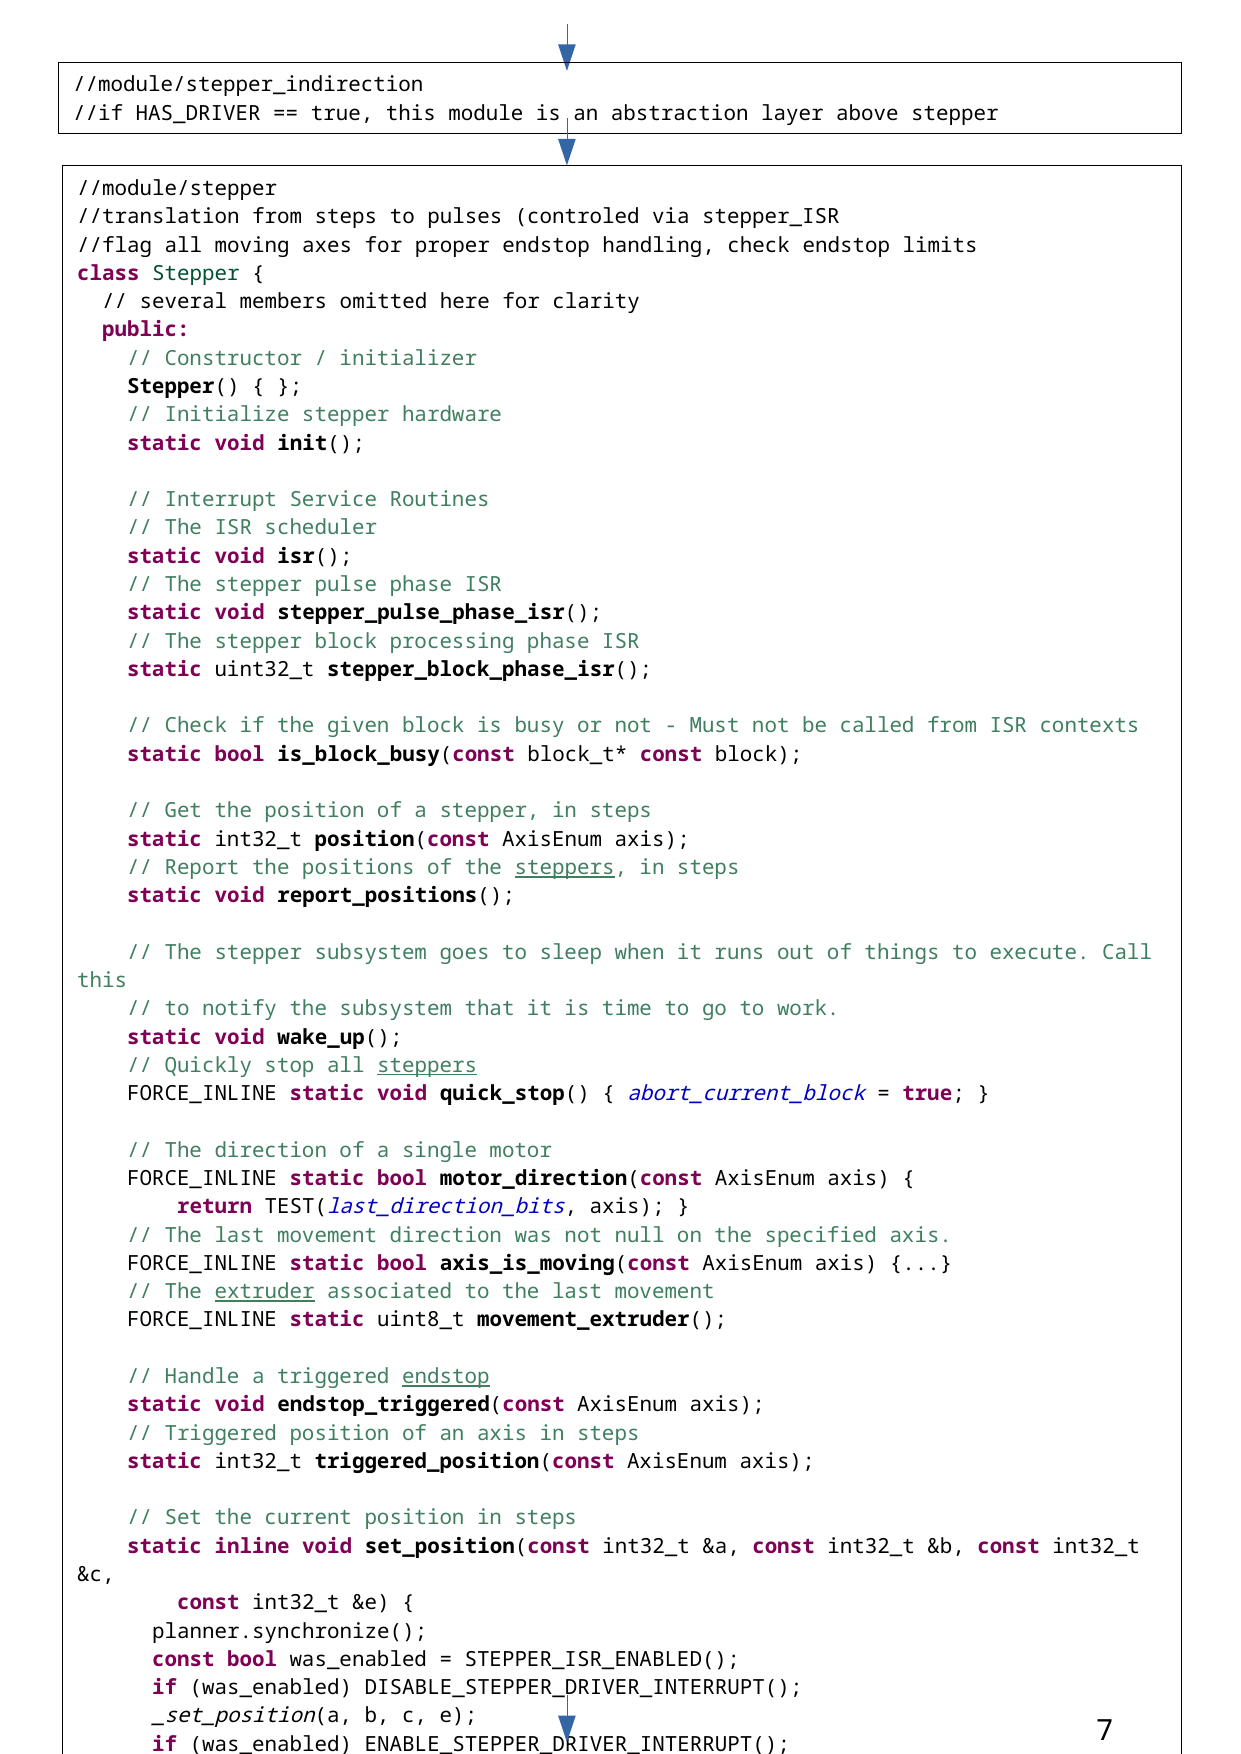

//module/stepper_indirection
//if HAS_DRIVER == true, this module is an abstraction layer above stepper
//module/stepper
//translation from steps to pulses (controled via stepper_ISR
//flag all moving axes for proper endstop handling, check endstop limits
class Stepper {
 // several members omitted here for clarity
 public:
 // Constructor / initializer
 Stepper() { };
 // Initialize stepper hardware
 static void init();
 // Interrupt Service Routines
 // The ISR scheduler
 static void isr();
 // The stepper pulse phase ISR
 static void stepper_pulse_phase_isr();
 // The stepper block processing phase ISR
 static uint32_t stepper_block_phase_isr();
 // Check if the given block is busy or not - Must not be called from ISR contexts
 static bool is_block_busy(const block_t* const block);
 // Get the position of a stepper, in steps
 static int32_t position(const AxisEnum axis);
 // Report the positions of the steppers, in steps
 static void report_positions();
 // The stepper subsystem goes to sleep when it runs out of things to execute. Call this
 // to notify the subsystem that it is time to go to work.
 static void wake_up();
 // Quickly stop all steppers
 FORCE_INLINE static void quick_stop() { abort_current_block = true; }
 // The direction of a single motor
 FORCE_INLINE static bool motor_direction(const AxisEnum axis) {
 return TEST(last_direction_bits, axis); }
 // The last movement direction was not null on the specified axis.
 FORCE_INLINE static bool axis_is_moving(const AxisEnum axis) {...}
 // The extruder associated to the last movement
 FORCE_INLINE static uint8_t movement_extruder();
 // Handle a triggered endstop
 static void endstop_triggered(const AxisEnum axis);
 // Triggered position of an axis in steps
 static int32_t triggered_position(const AxisEnum axis);
 // Set the current position in steps
 static inline void set_position(const int32_t &a, const int32_t &b, const int32_t &c,
 const int32_t &e) {
 planner.synchronize();
 const bool was_enabled = STEPPER_ISR_ENABLED();
 if (was_enabled) DISABLE_STEPPER_DRIVER_INTERRUPT();
 _set_position(a, b, c, e);
 if (was_enabled) ENABLE_STEPPER_DRIVER_INTERRUPT();
 }
 static inline void set_position(const AxisEnum a, const int32_t &v) {
 planner.synchronize();
 #ifdef __AVR__
 // Protect the access to the position. Only required for AVR, as
 // any 32bit CPU offers atomic access to 32bit variables
 const bool was_enabled = STEPPER_ISR_ENABLED();
 if (was_enabled) DISABLE_STEPPER_DRIVER_INTERRUPT();
 #endif
 count_position[a] = v;
 #ifdef __AVR__
 // Reenable Stepper ISR
 if (was_enabled) ENABLE_STEPPER_DRIVER_INTERRUPT();
 #endif
 }
 // Set direction bits for all steppers
 static void set_directions();
};